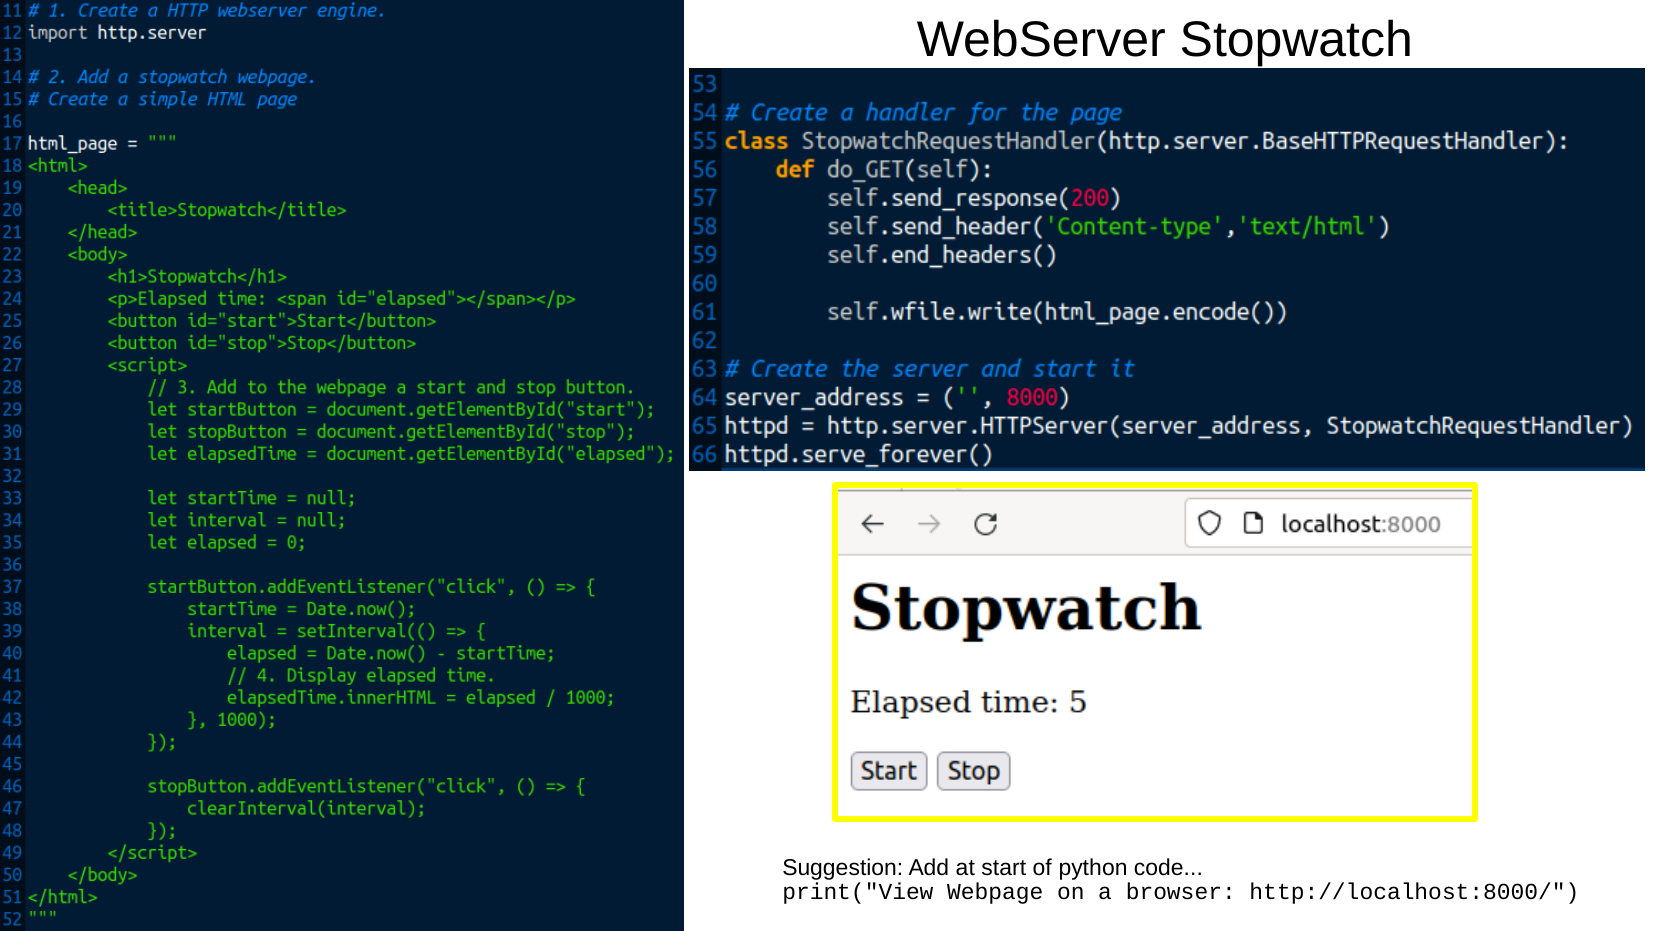

# WebServer Stopwatch
Suggestion: Add at start of python code...
print("View Webpage on a browser: http://localhost:8000/")